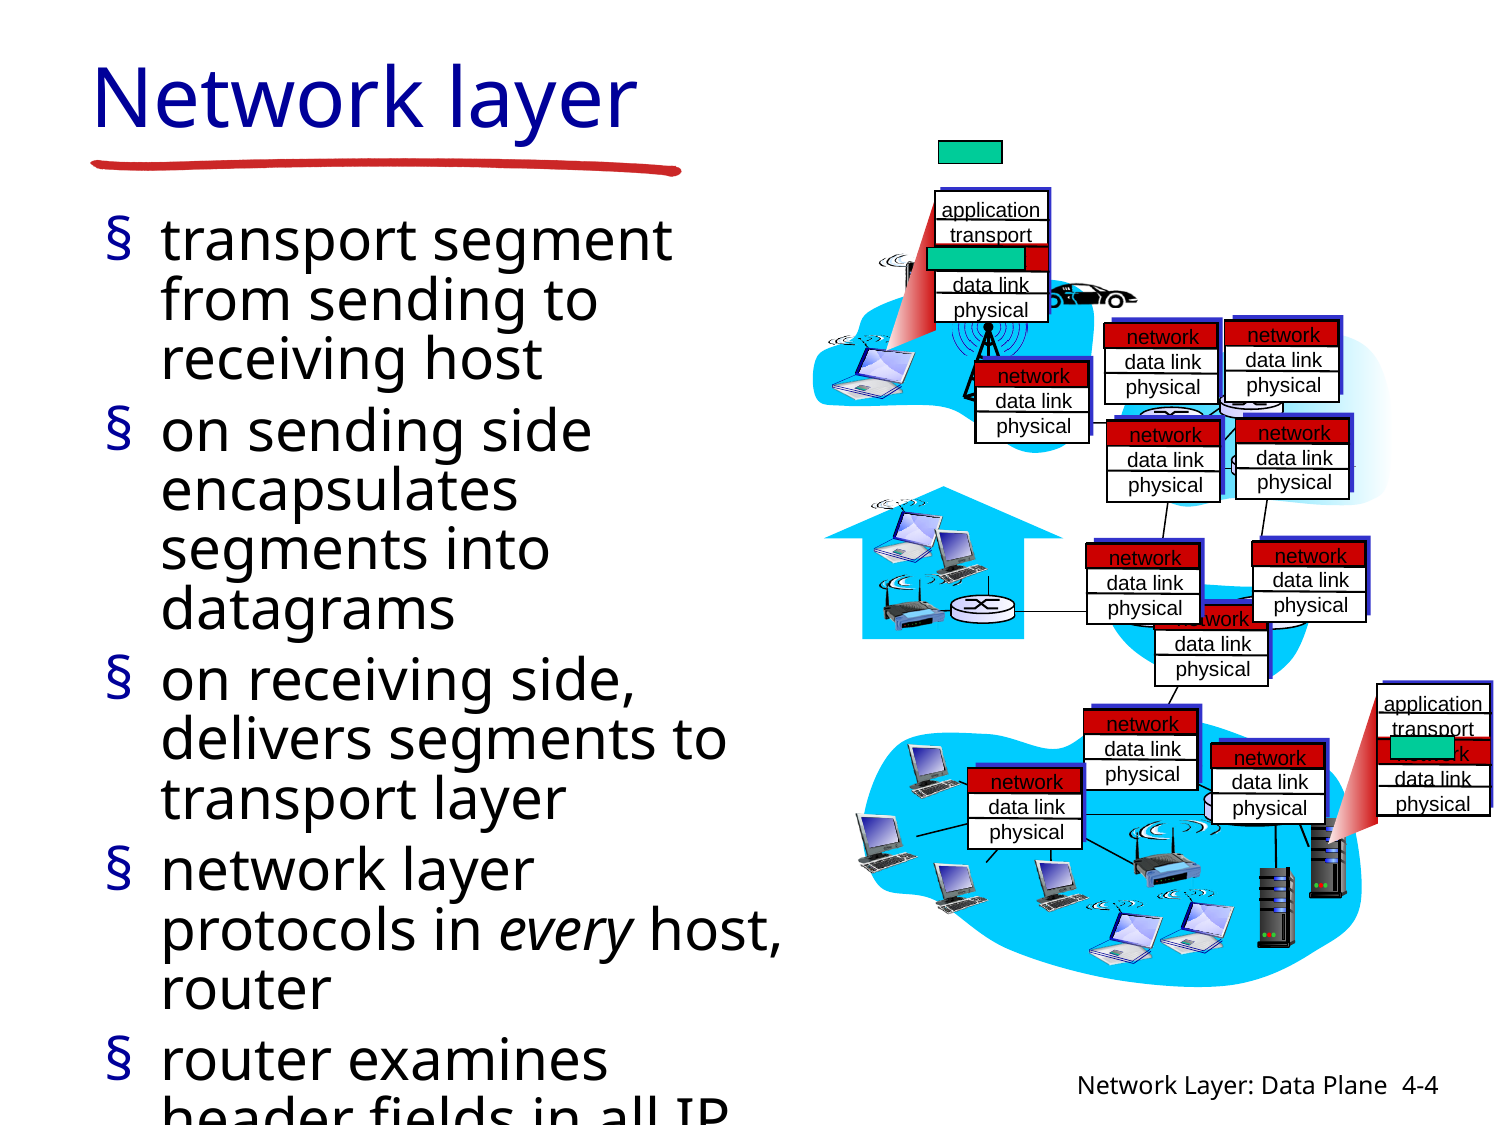

# Network layer
application
transport
network
data link
physical
transport segment from sending to receiving host
on sending side encapsulates segments into datagrams
on receiving side, delivers segments to transport layer
network layer protocols in every host, router
router examines header fields in all IP datagrams passing through it
network
data link
physical
network
data link
physical
network
data link
physical
network
data link
physical
network
data link
physical
network
data link
physical
network
data link
physical
network
data link
physical
network
data link
physical
network
data link
physical
network
data link
physical
application
transport
network
data link
physical
Network Layer: Data Plane